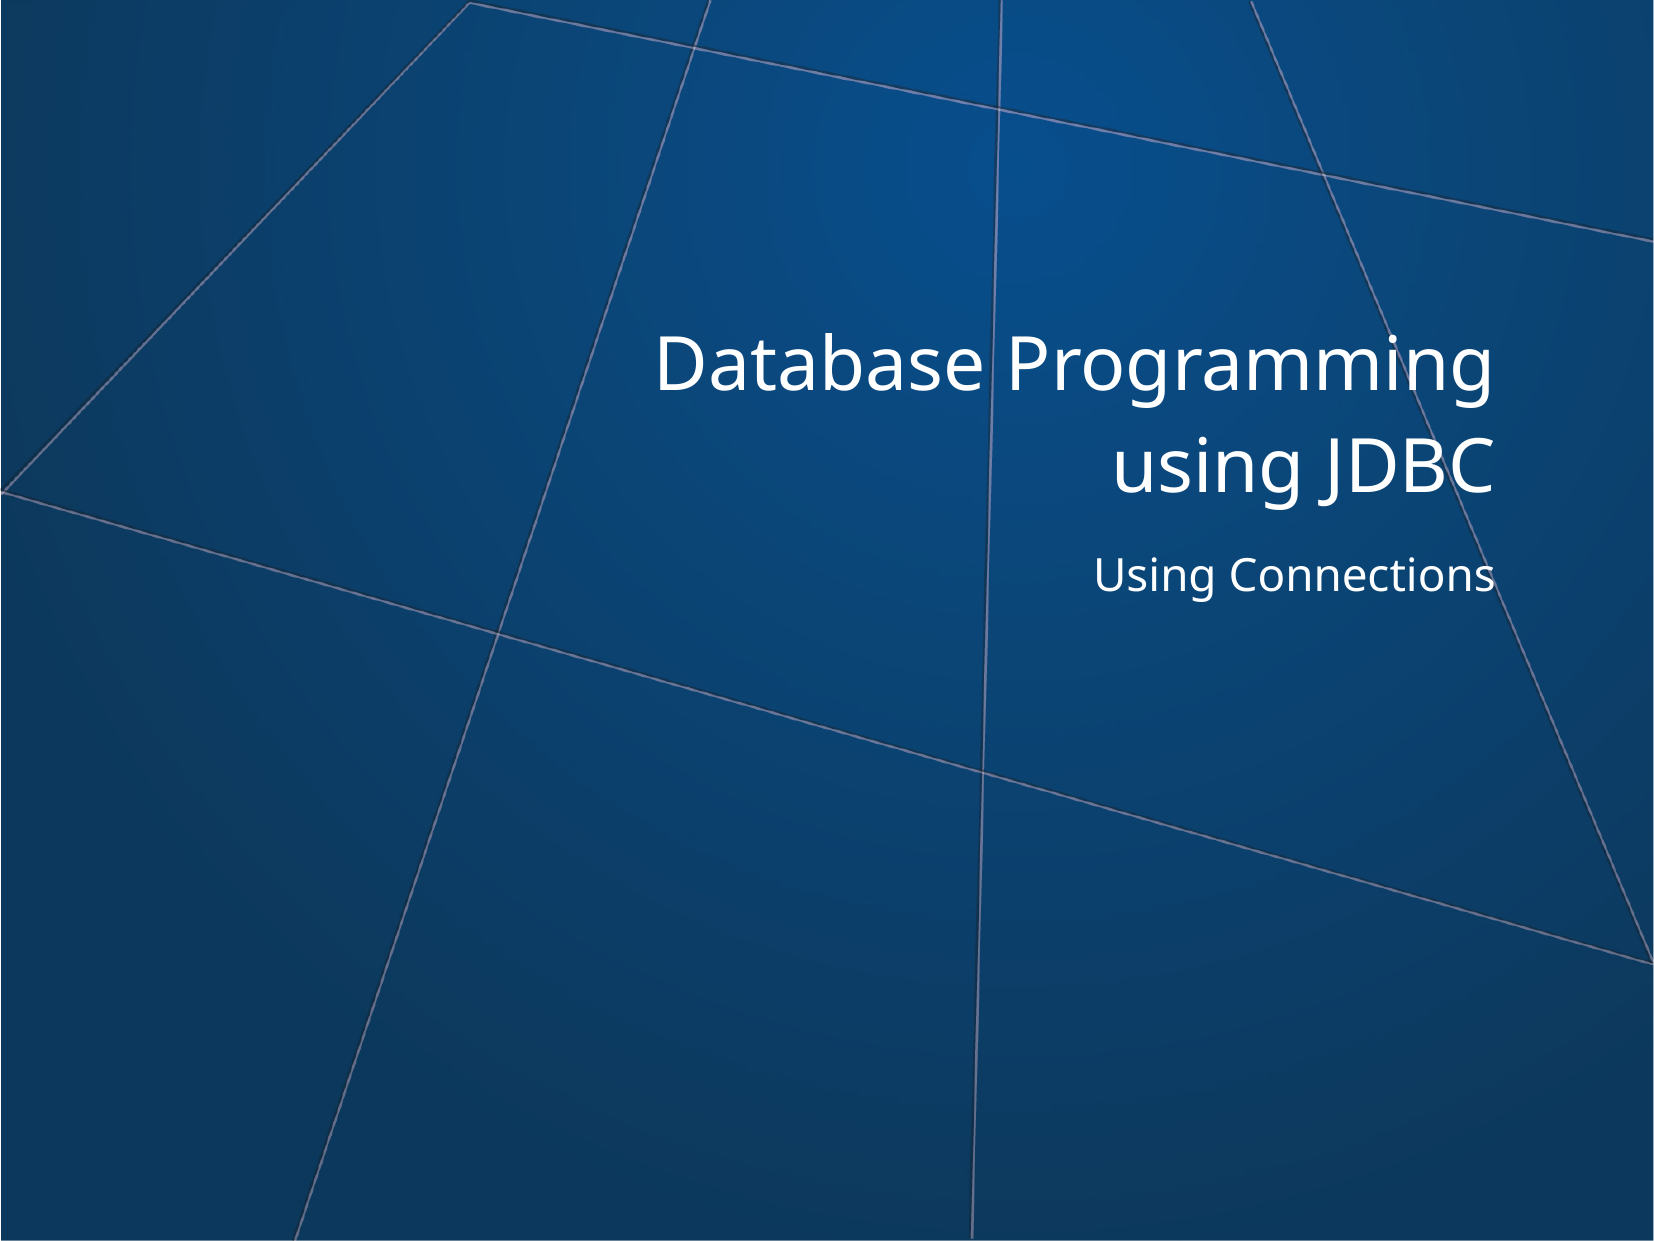

# Database Programming using JDBC
Using Connections